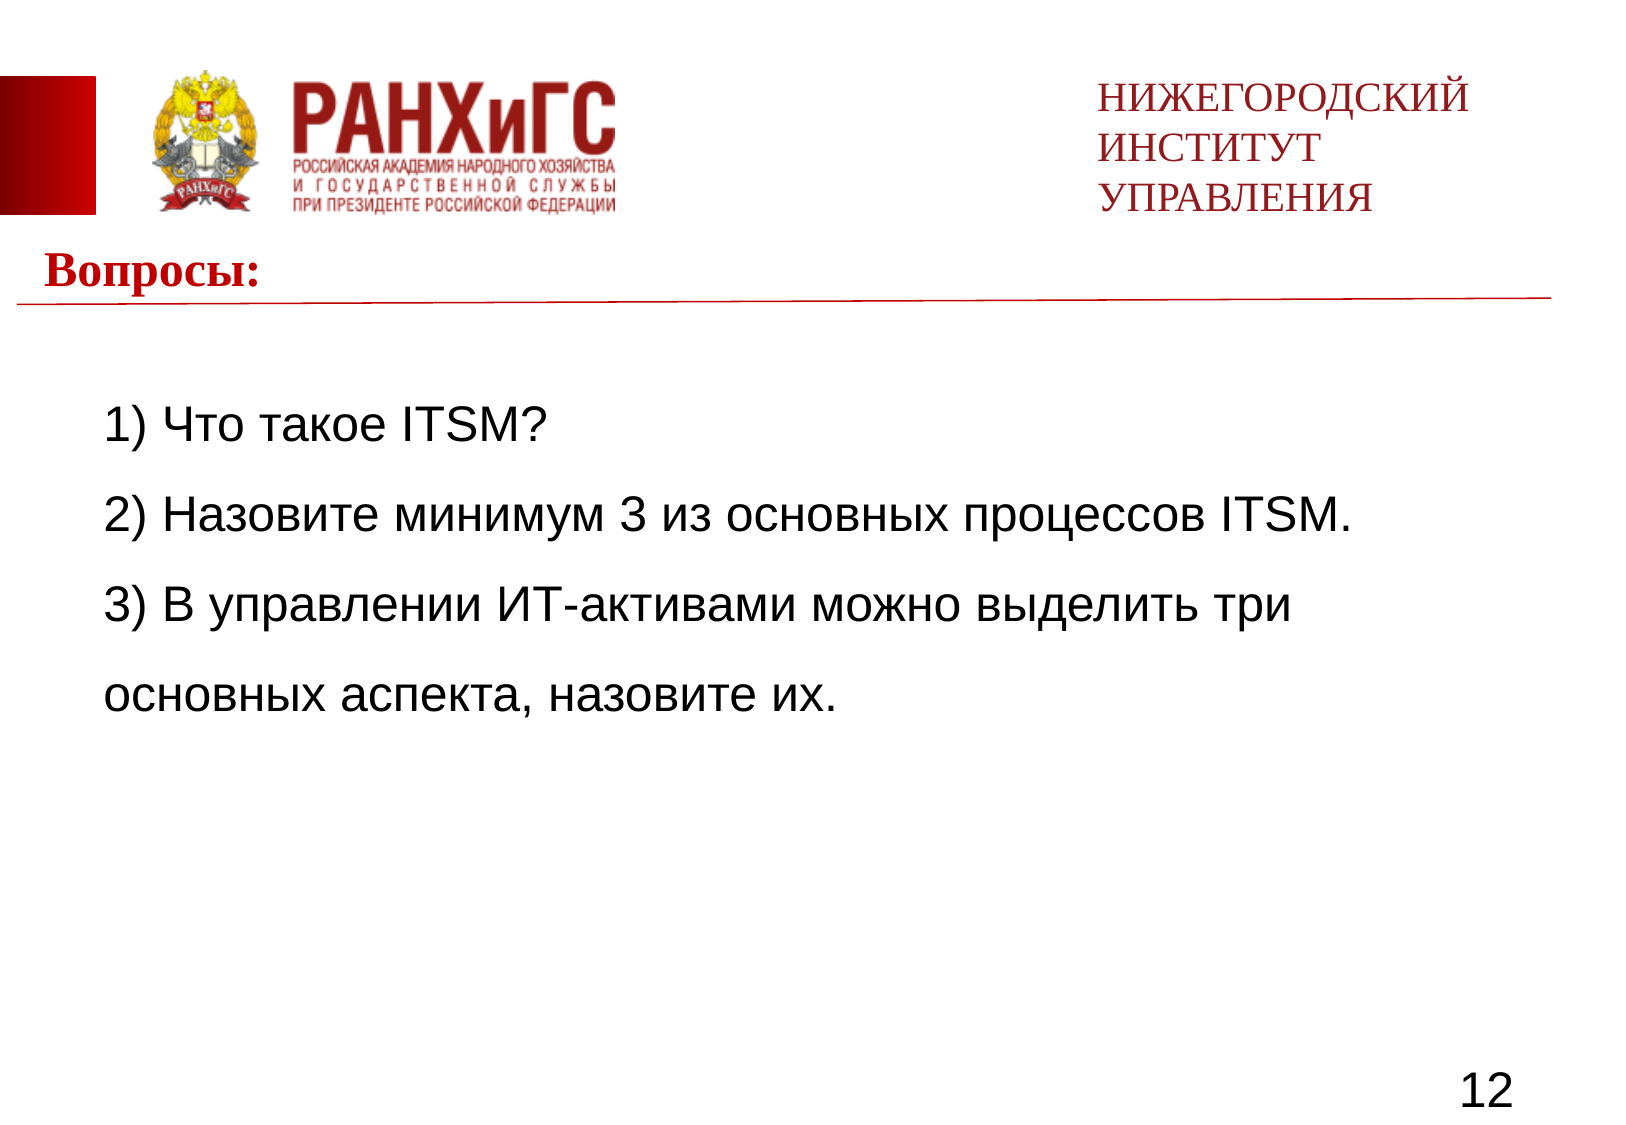

НИЖЕГОРОДСКИЙ
ИНСТИТУТ
УПРАВЛЕНИЯ
Вопросы:
1) Что такое ITSM?
2) Назовите минимум 3 из основных процессов ITSM.
3) В управлении ИТ-активами можно выделить три основных аспекта, назовите их.